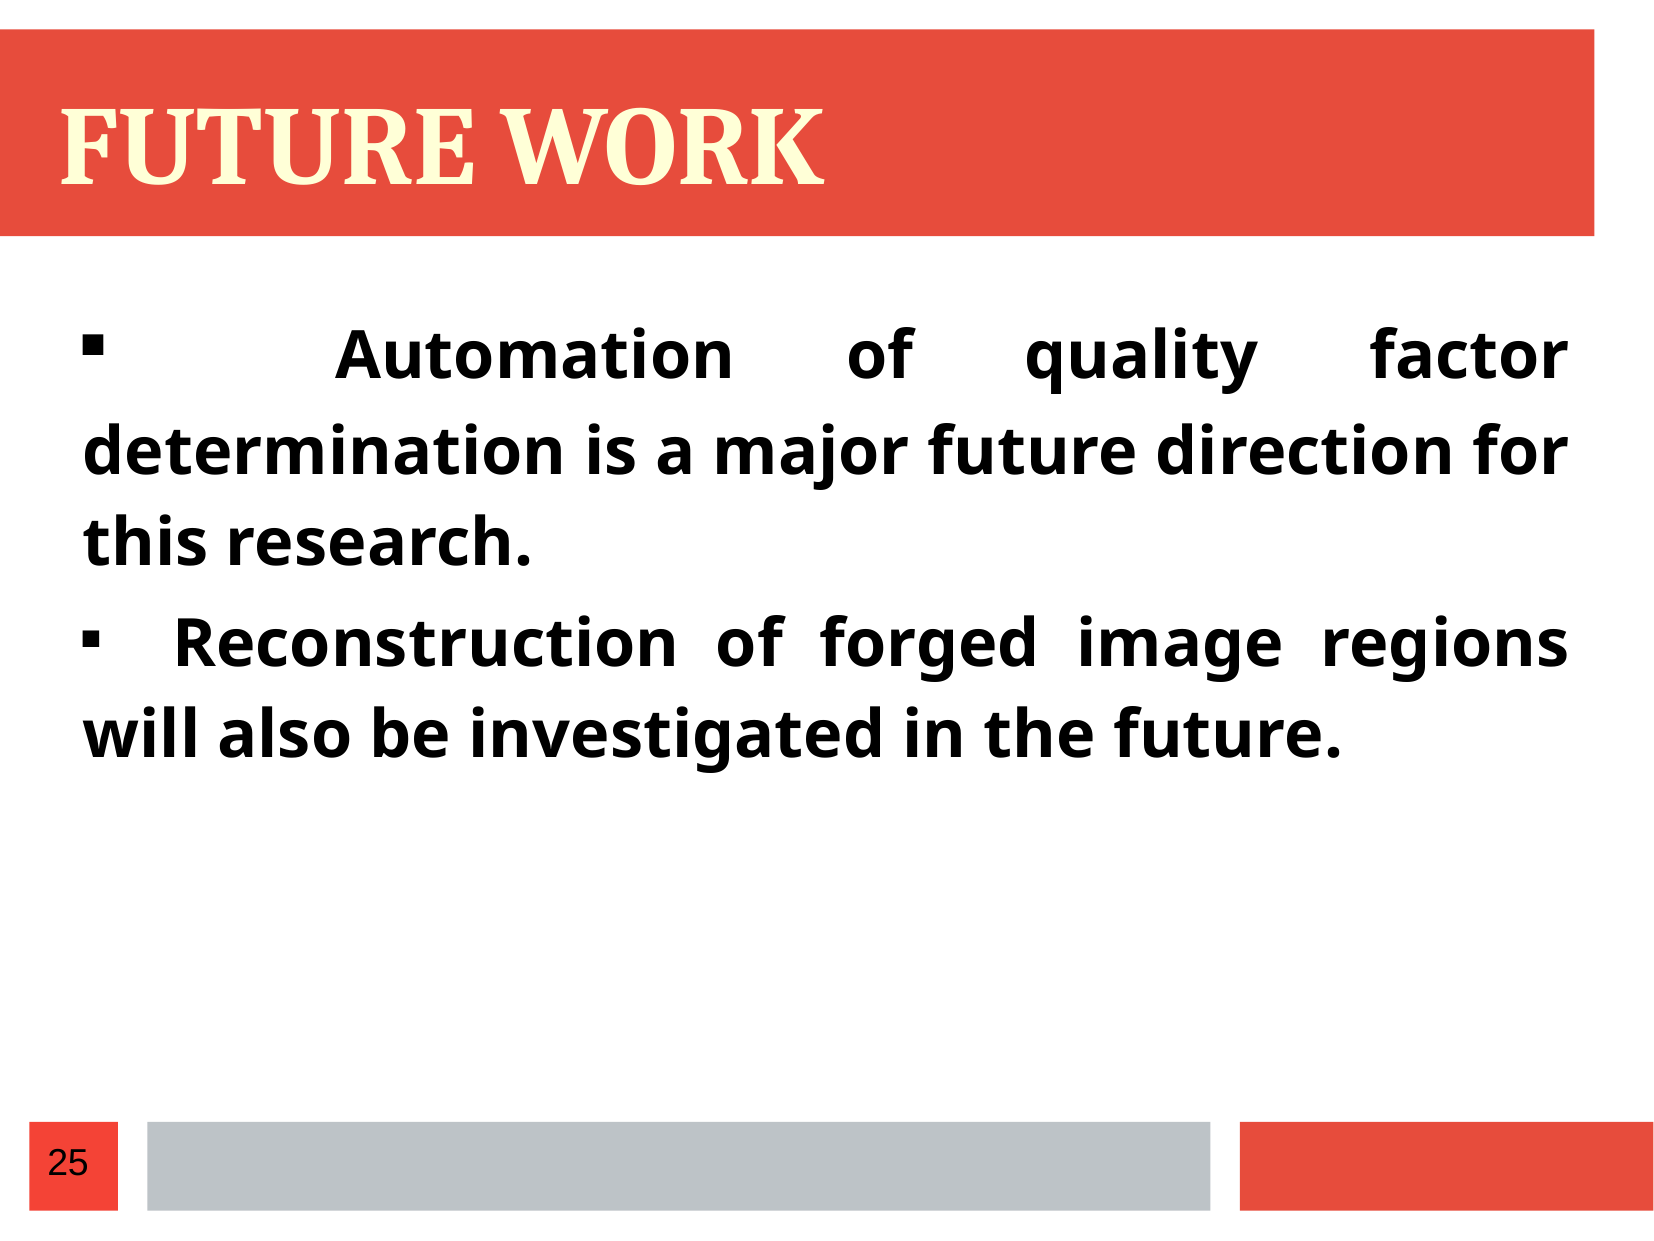

FUTURE WORK
# Automation of quality factor determination is a major future direction for this research.
 Reconstruction of forged image regions will also be investigated in the future.